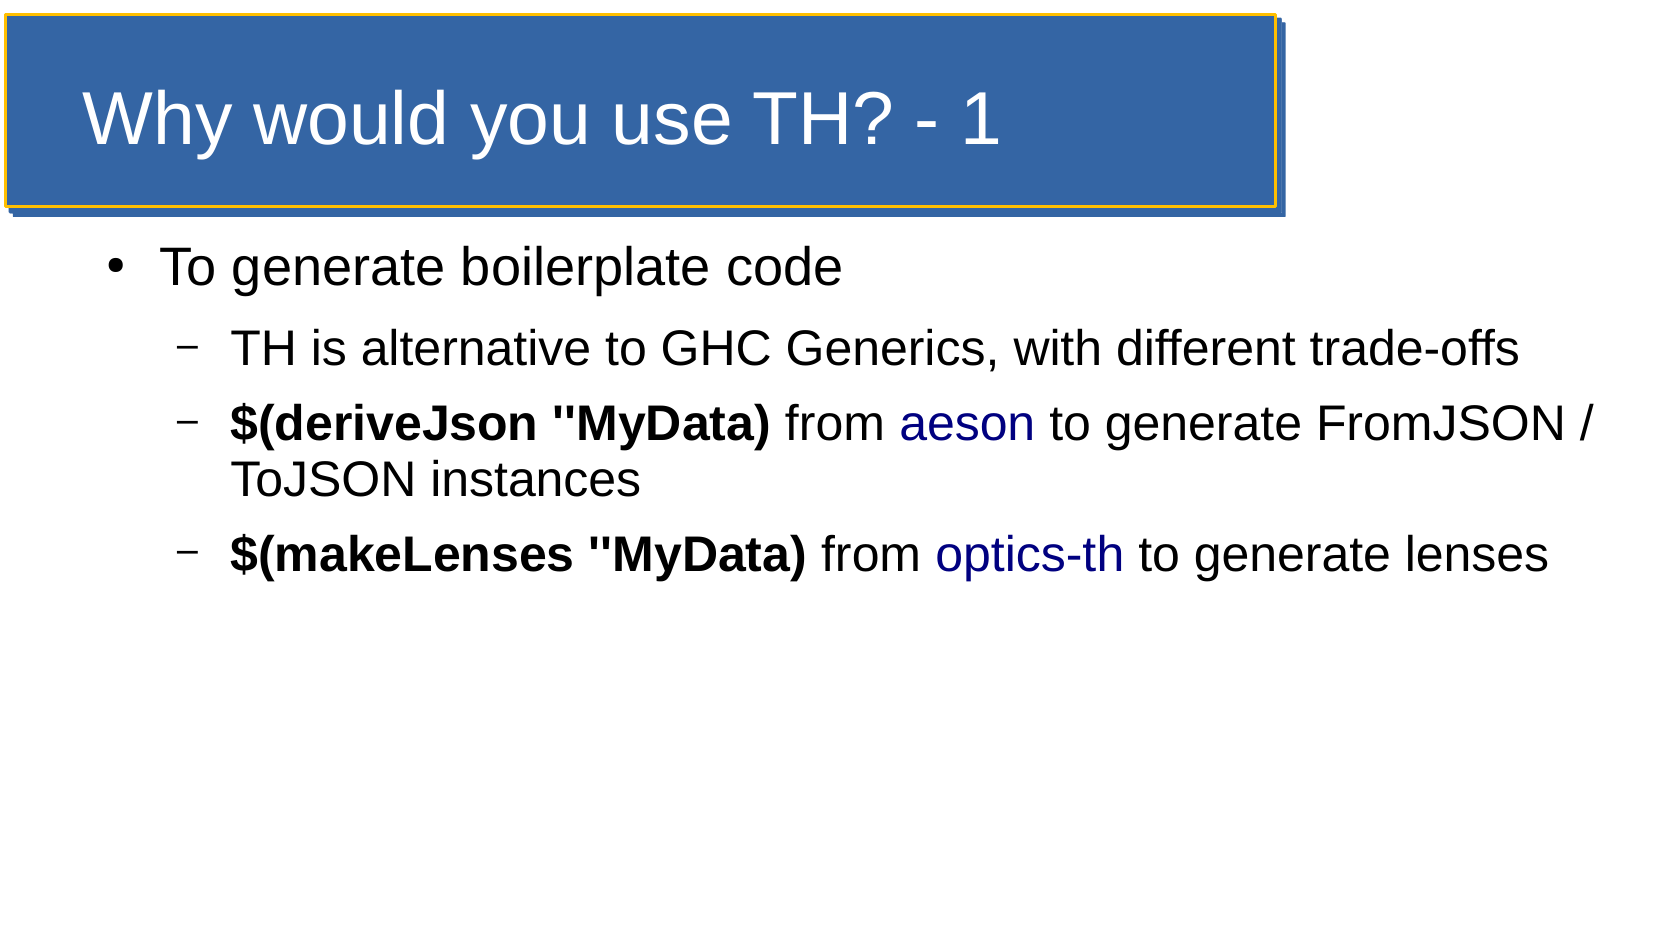

# Why would you use TH? - 1
To generate boilerplate code
TH is alternative to GHC Generics, with different trade-offs
$(deriveJson ''MyData) from aeson to generate FromJSON / ToJSON instances
$(makeLenses ''MyData) from optics-th to generate lenses